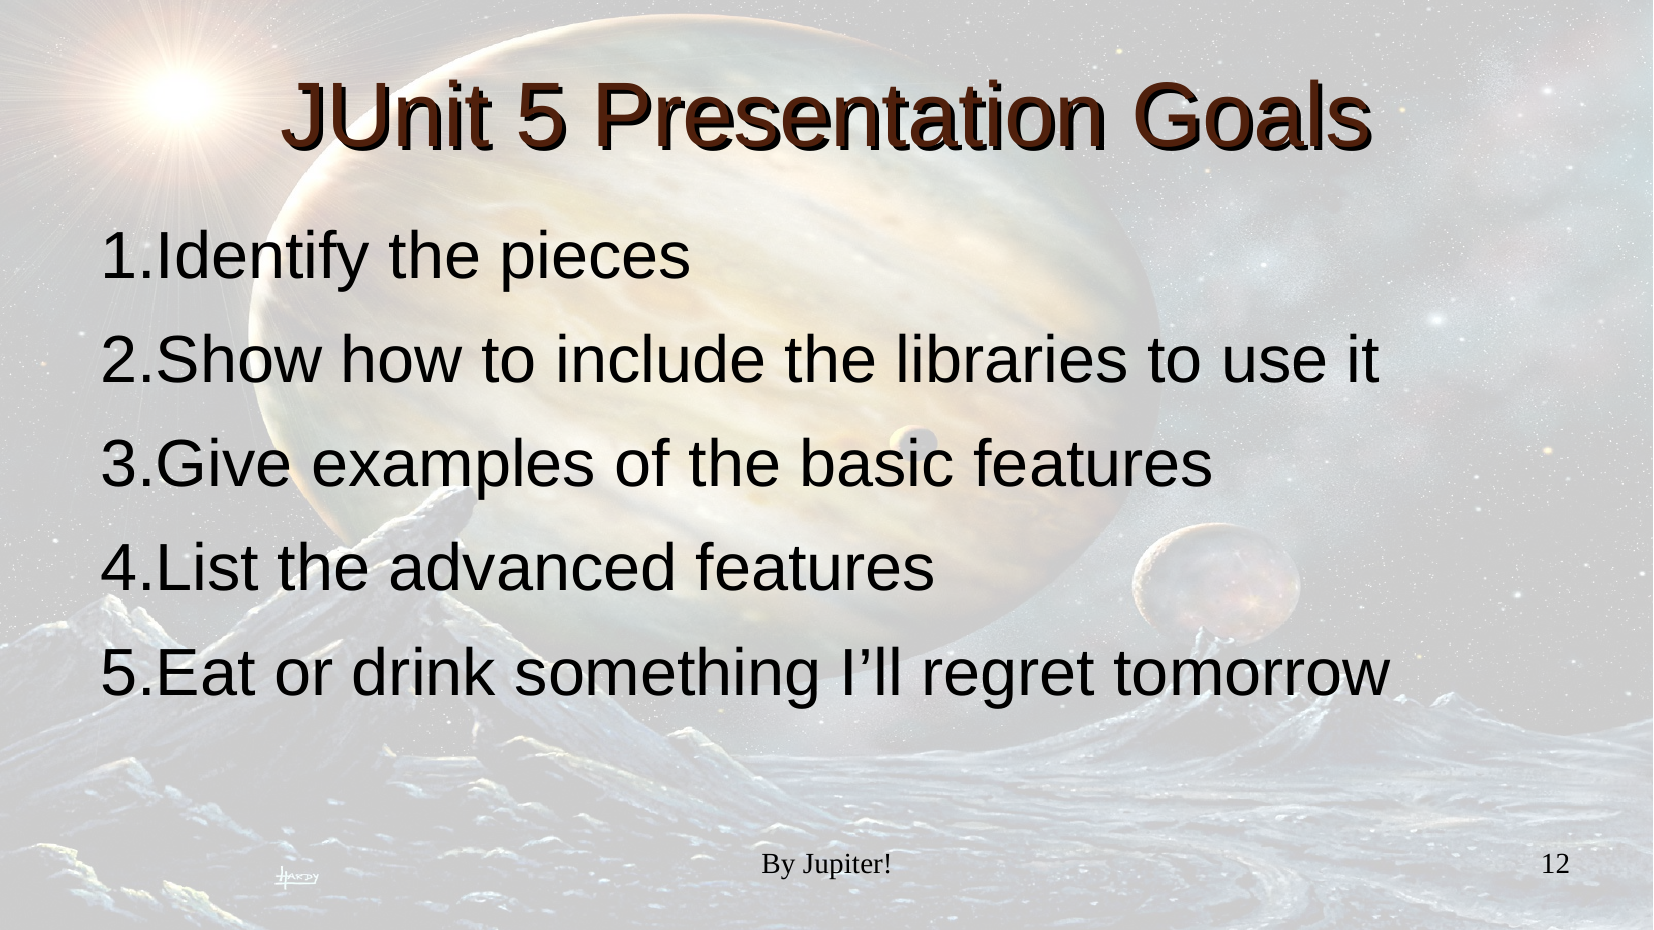

# JUnit 5 Presentation Goals
Identify the pieces
Show how to include the libraries to use it
Give examples of the basic features
List the advanced features
Eat or drink something I’ll regret tomorrow
By Jupiter!